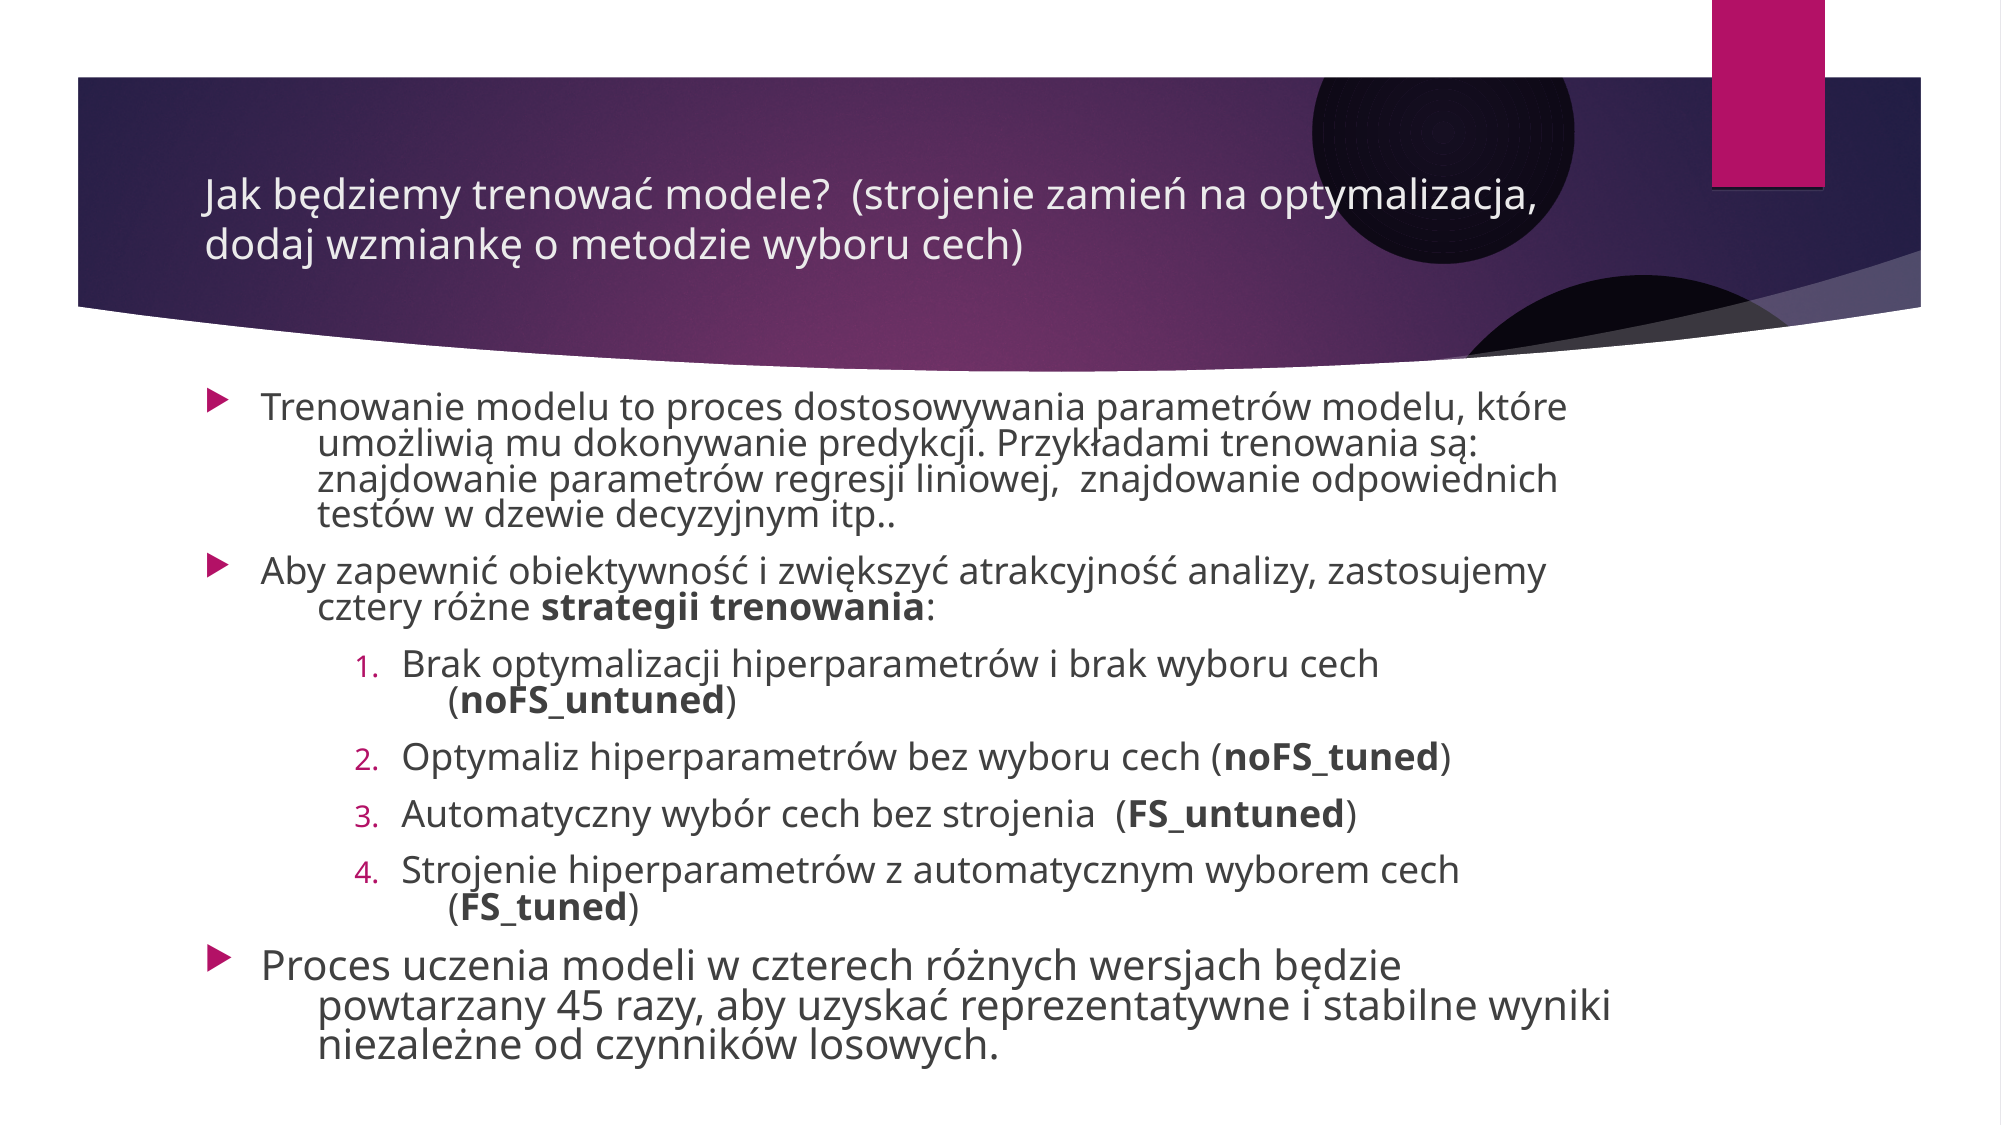

# Jak będziemy trenować modele? (strojenie zamień na optymalizacja, dodaj wzmiankę o metodzie wyboru cech)
Trenowanie modelu to proces dostosowywania parametrów modelu, które umożliwią mu dokonywanie predykcji. Przykładami trenowania są: znajdowanie parametrów regresji liniowej, znajdowanie odpowiednich testów w dzewie decyzyjnym itp..
Aby zapewnić obiektywność i zwiększyć atrakcyjność analizy, zastosujemy cztery różne strategii trenowania:
Brak optymalizacji hiperparametrów i brak wyboru cech (noFS_untuned)
Optymaliz hiperparametrów bez wyboru cech (noFS_tuned)
Automatyczny wybór cech bez strojenia (FS_untuned)
Strojenie hiperparametrów z automatycznym wyborem cech (FS_tuned)
Proces uczenia modeli w czterech różnych wersjach będzie powtarzany 45 razy, aby uzyskać reprezentatywne i stabilne wyniki niezależne od czynników losowych.